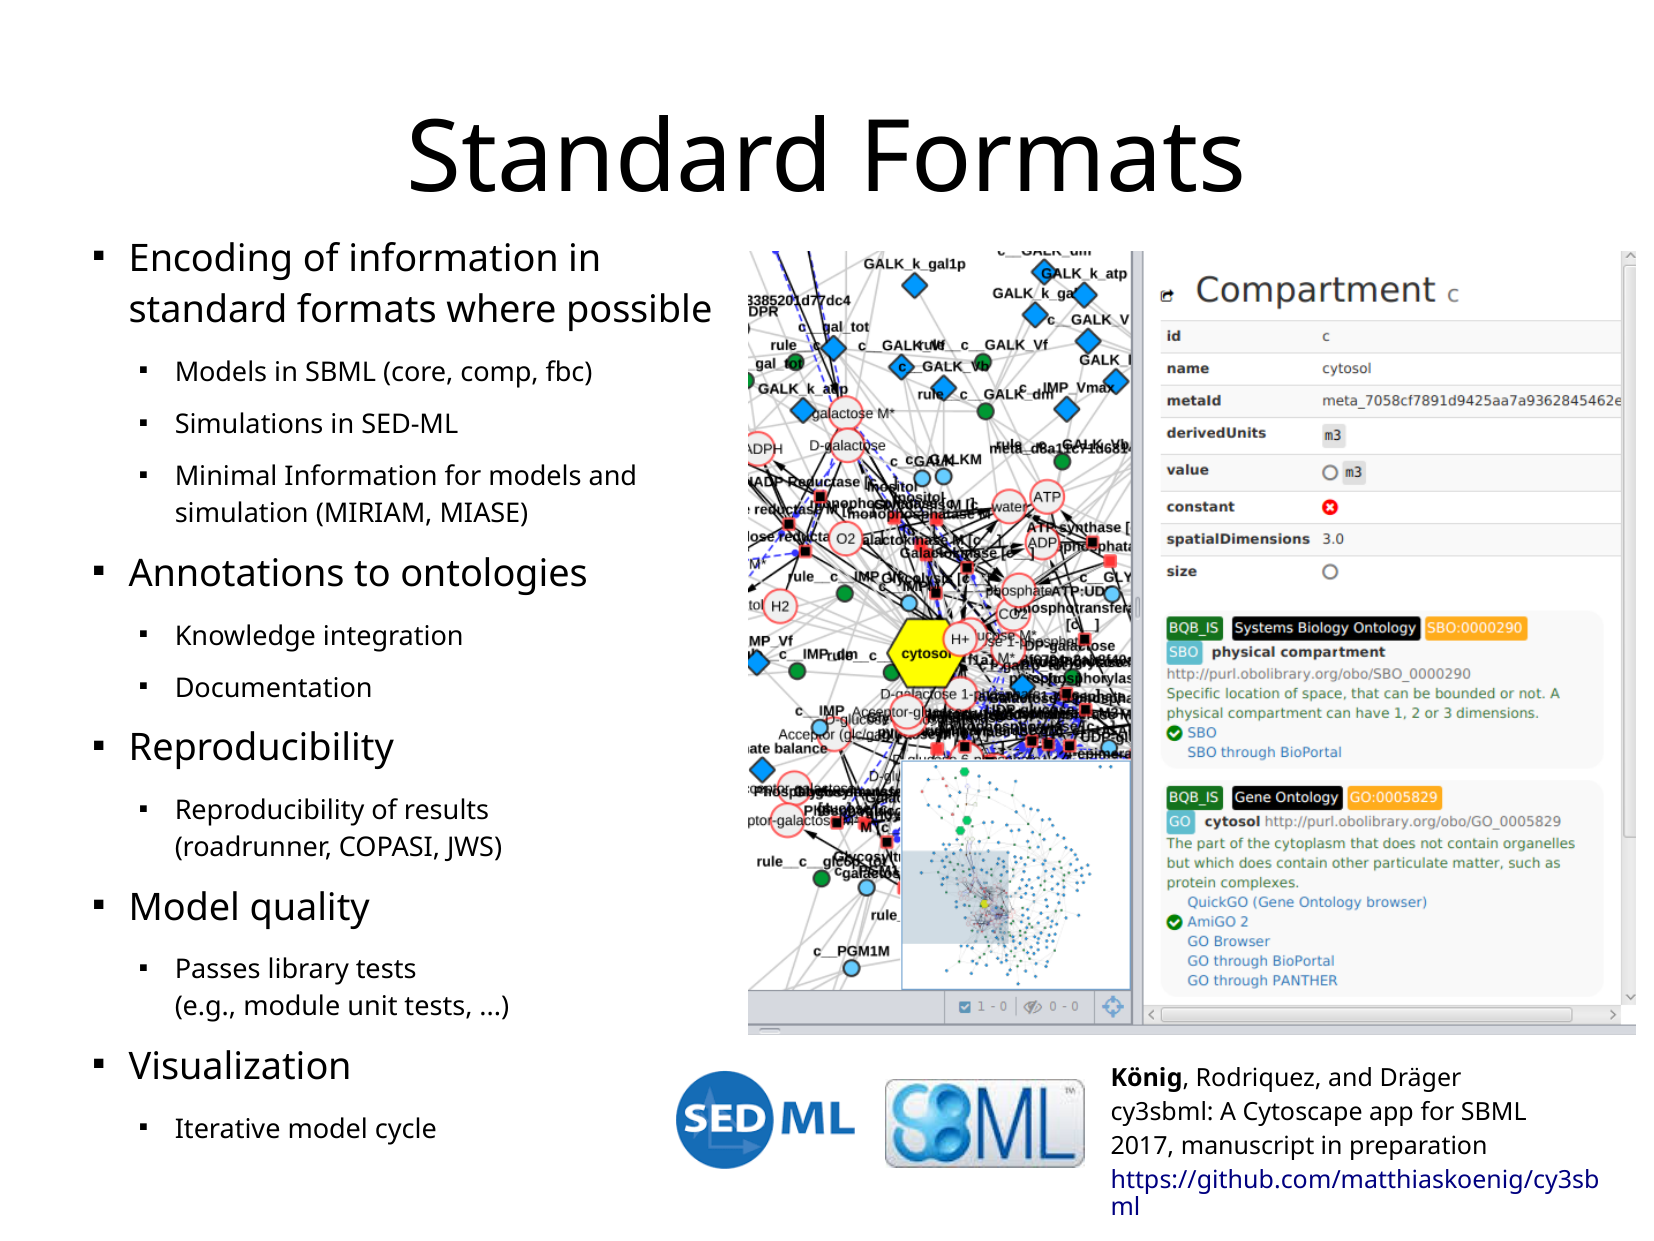

# Standard Formats
Encoding of information in standard formats where possible
Models in SBML (core, comp, fbc)
Simulations in SED-ML
Minimal Information for models and simulation (MIRIAM, MIASE)
Annotations to ontologies
Knowledge integration
Documentation
Reproducibility
Reproducibility of results
(roadrunner, COPASI, JWS)
Model quality
Passes library tests
(e.g., module unit tests, ...)
Visualization
Iterative model cycle
König, Rodriquez, and Dräger
cy3sbml: A Cytoscape app for SBML
2017, manuscript in preparation
https://github.com/matthiaskoenig/cy3sbml